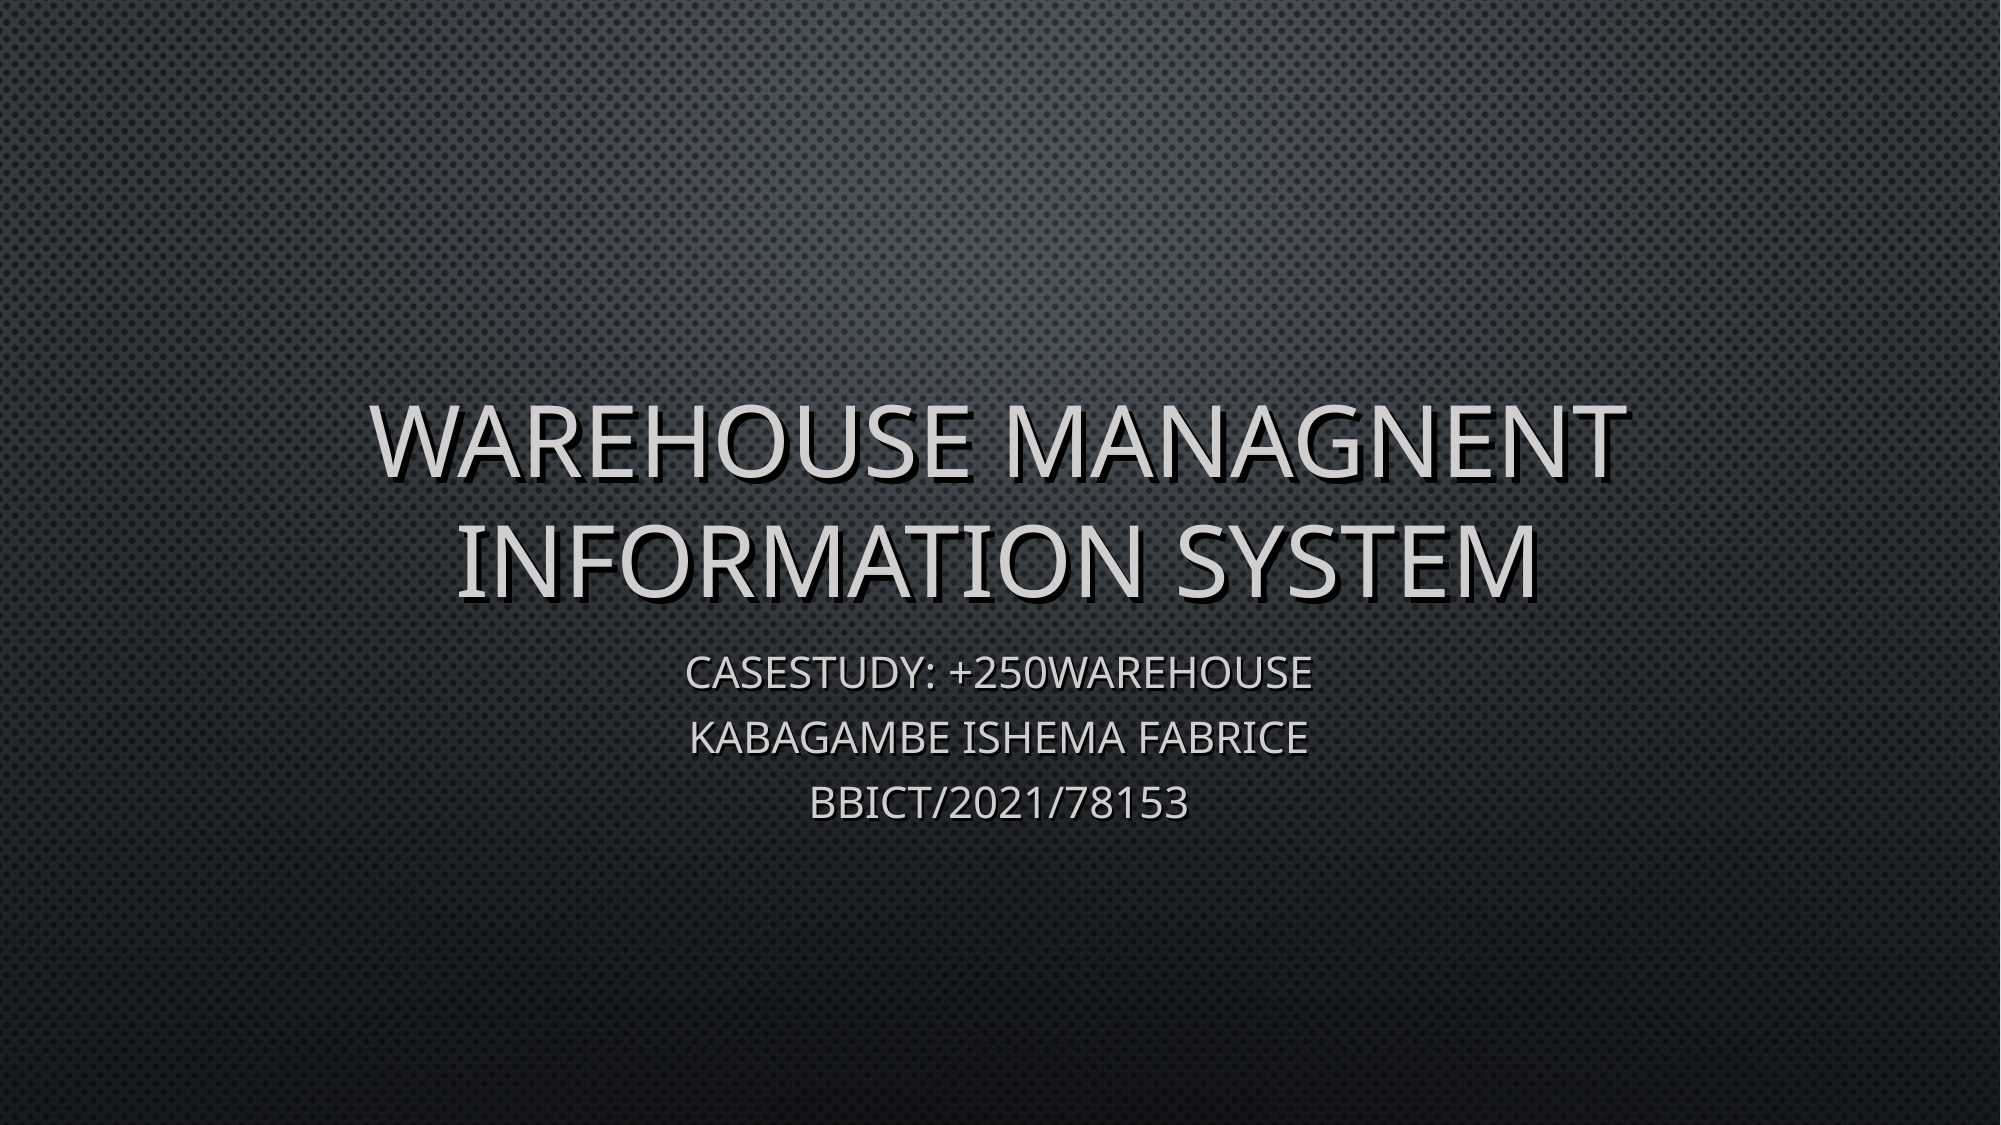

# WAREHOUSE MANAGNENT INFORMATION SYSTEM
Casestudy: +250warehouse
KABAGAMBE Ishema Fabrice
Bbict/2021/78153